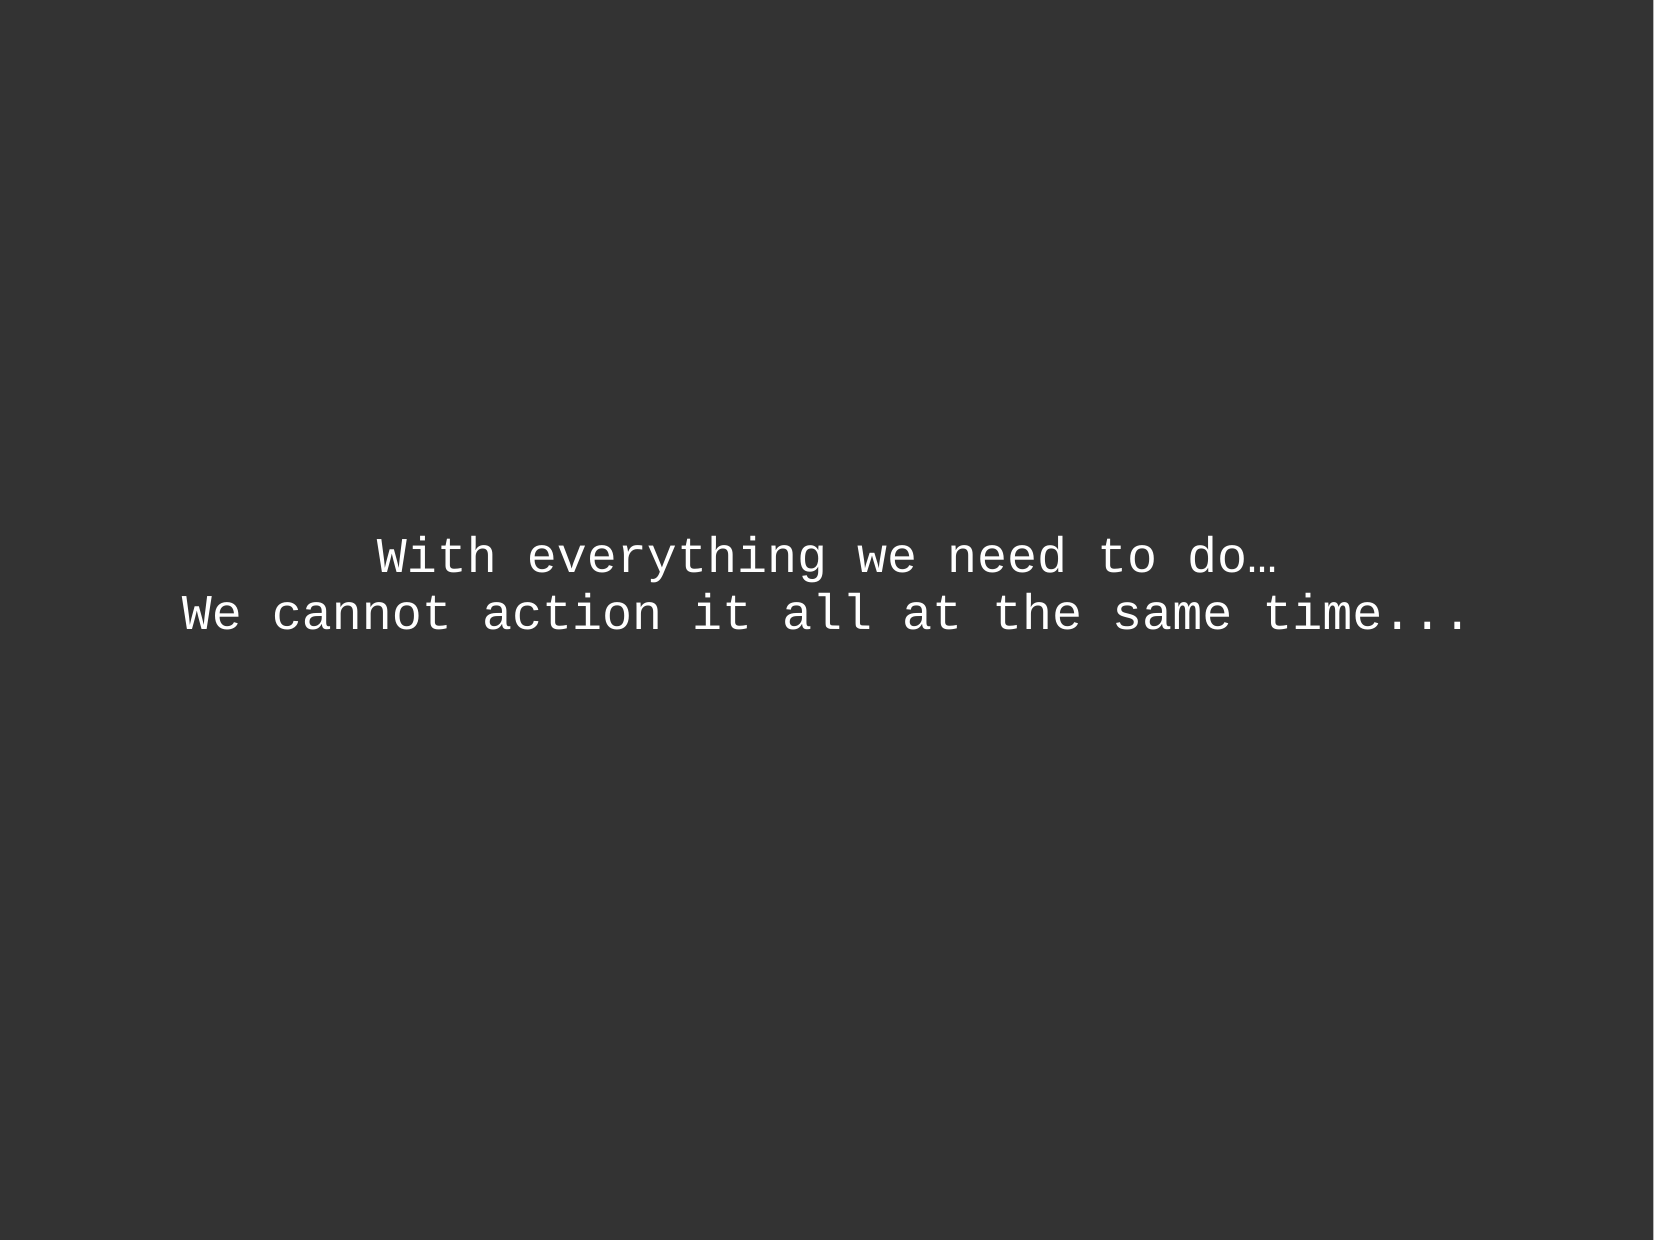

# With everything we need to do… We cannot action it all at the same time...